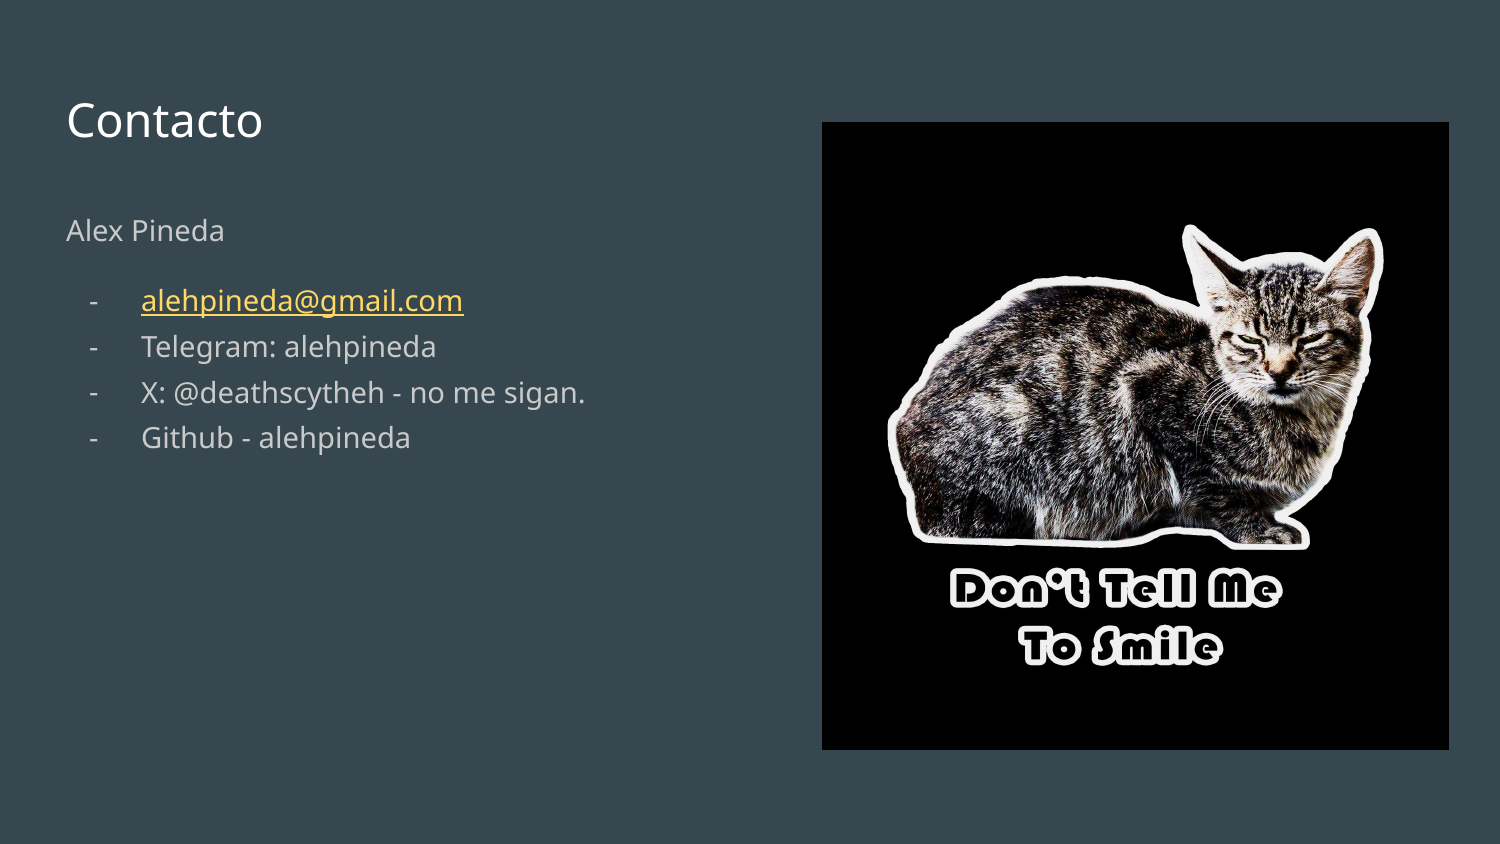

# Contacto
Alex Pineda
alehpineda@gmail.com
Telegram: alehpineda
X: @deathscytheh - no me sigan.
Github - alehpineda